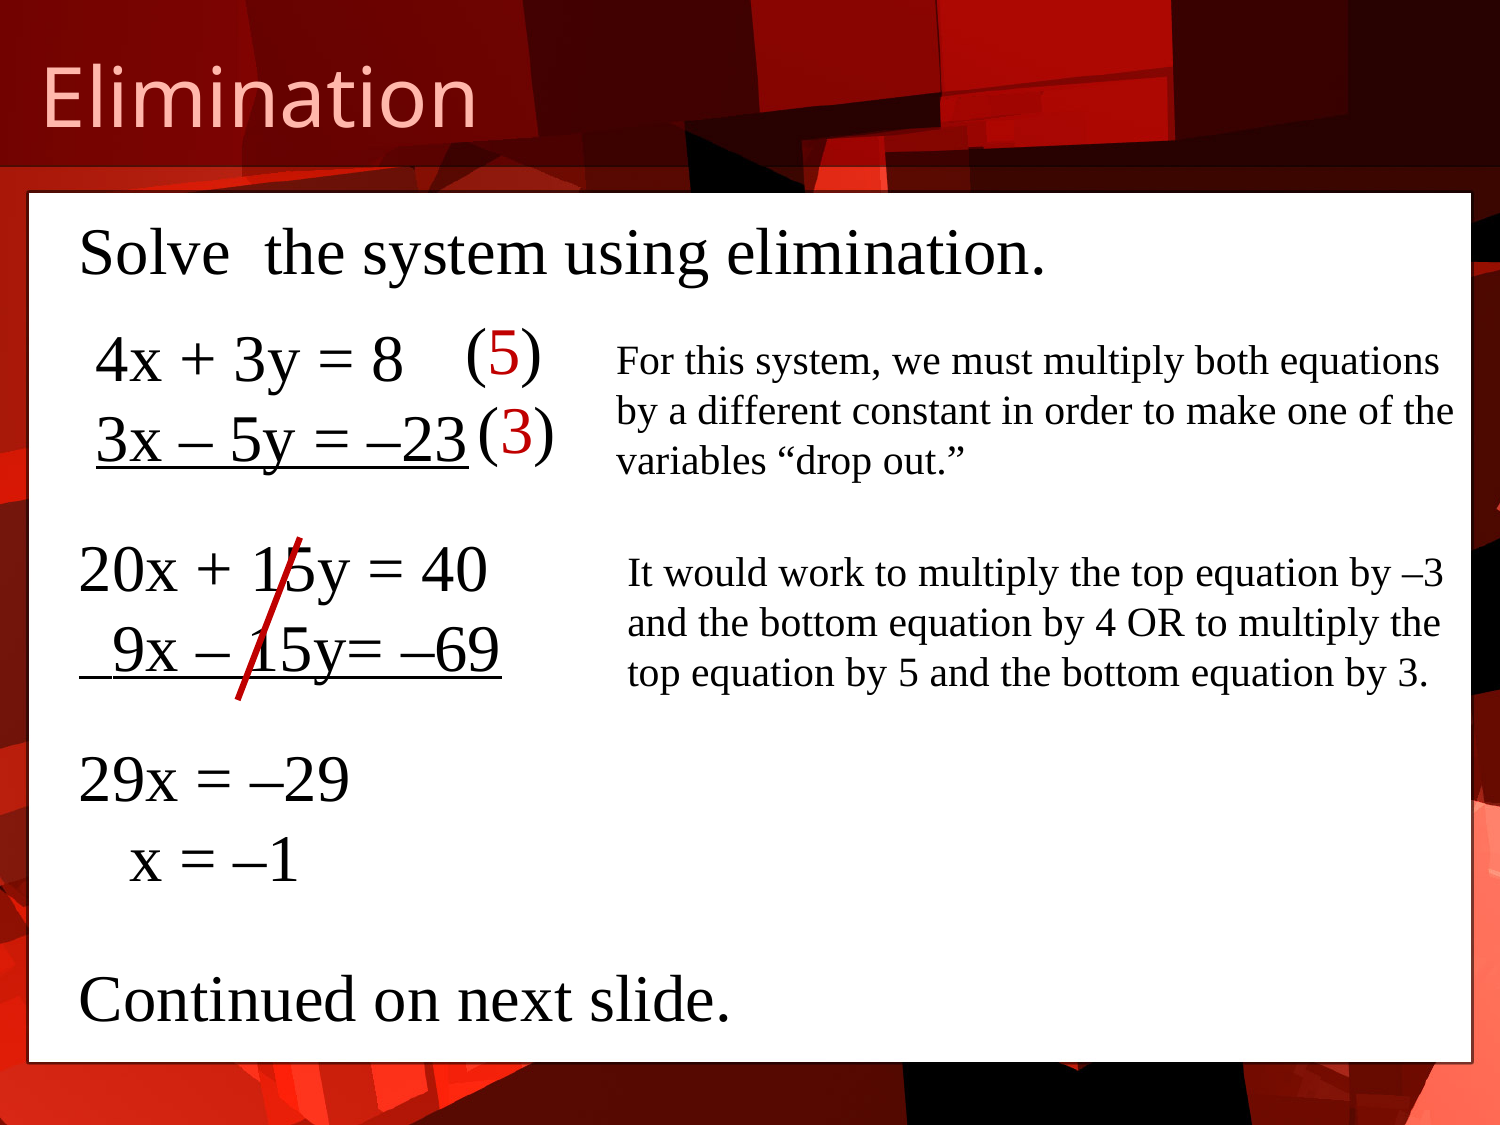

# Elimination
Solve the system using elimination.
 4x + 3y = 8
 3x – 5y = –23
20x + 15y = 40
 9x – 15y= –69
29x = –29
 x = –1
Continued on next slide.
(5)
For this system, we must multiply both equations
by a different constant in order to make one of the
variables “drop out.”
(3)
It would work to multiply the top equation by –3
and the bottom equation by 4 OR to multiply the
top equation by 5 and the bottom equation by 3.